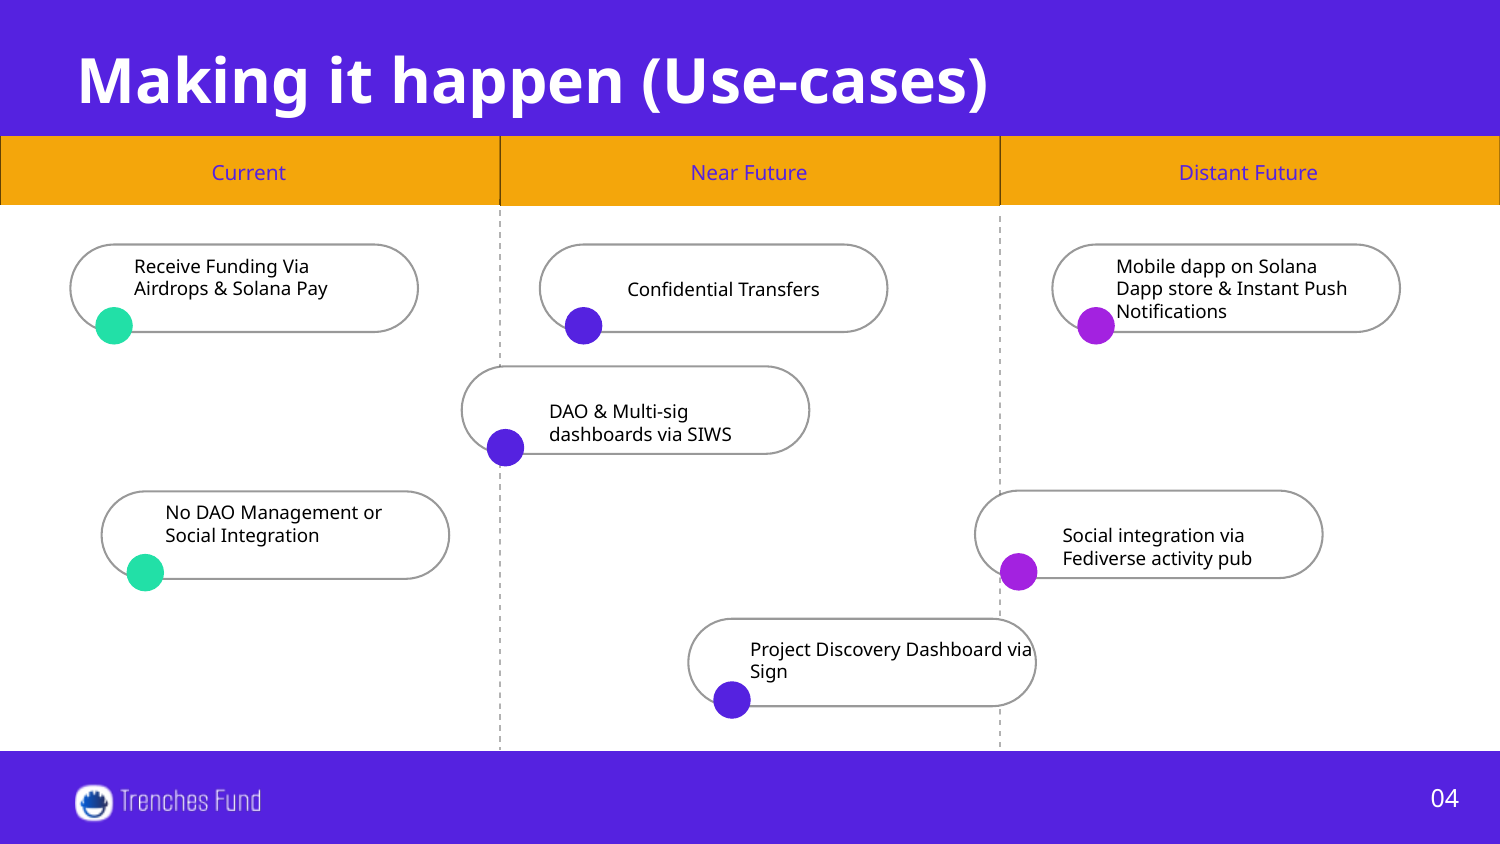

Making it happen (Use-cases)
Current
Near Future
Distant Future
Receive Funding Via Airdrops & Solana Pay
Mobile dapp on Solana Dapp store & Instant Push Notifications
Confidential Transfers
DAO & Multi-sig dashboards via SIWS
No DAO Management or Social Integration
Social integration via Fediverse activity pub
Project Discovery Dashboard via Sign
04